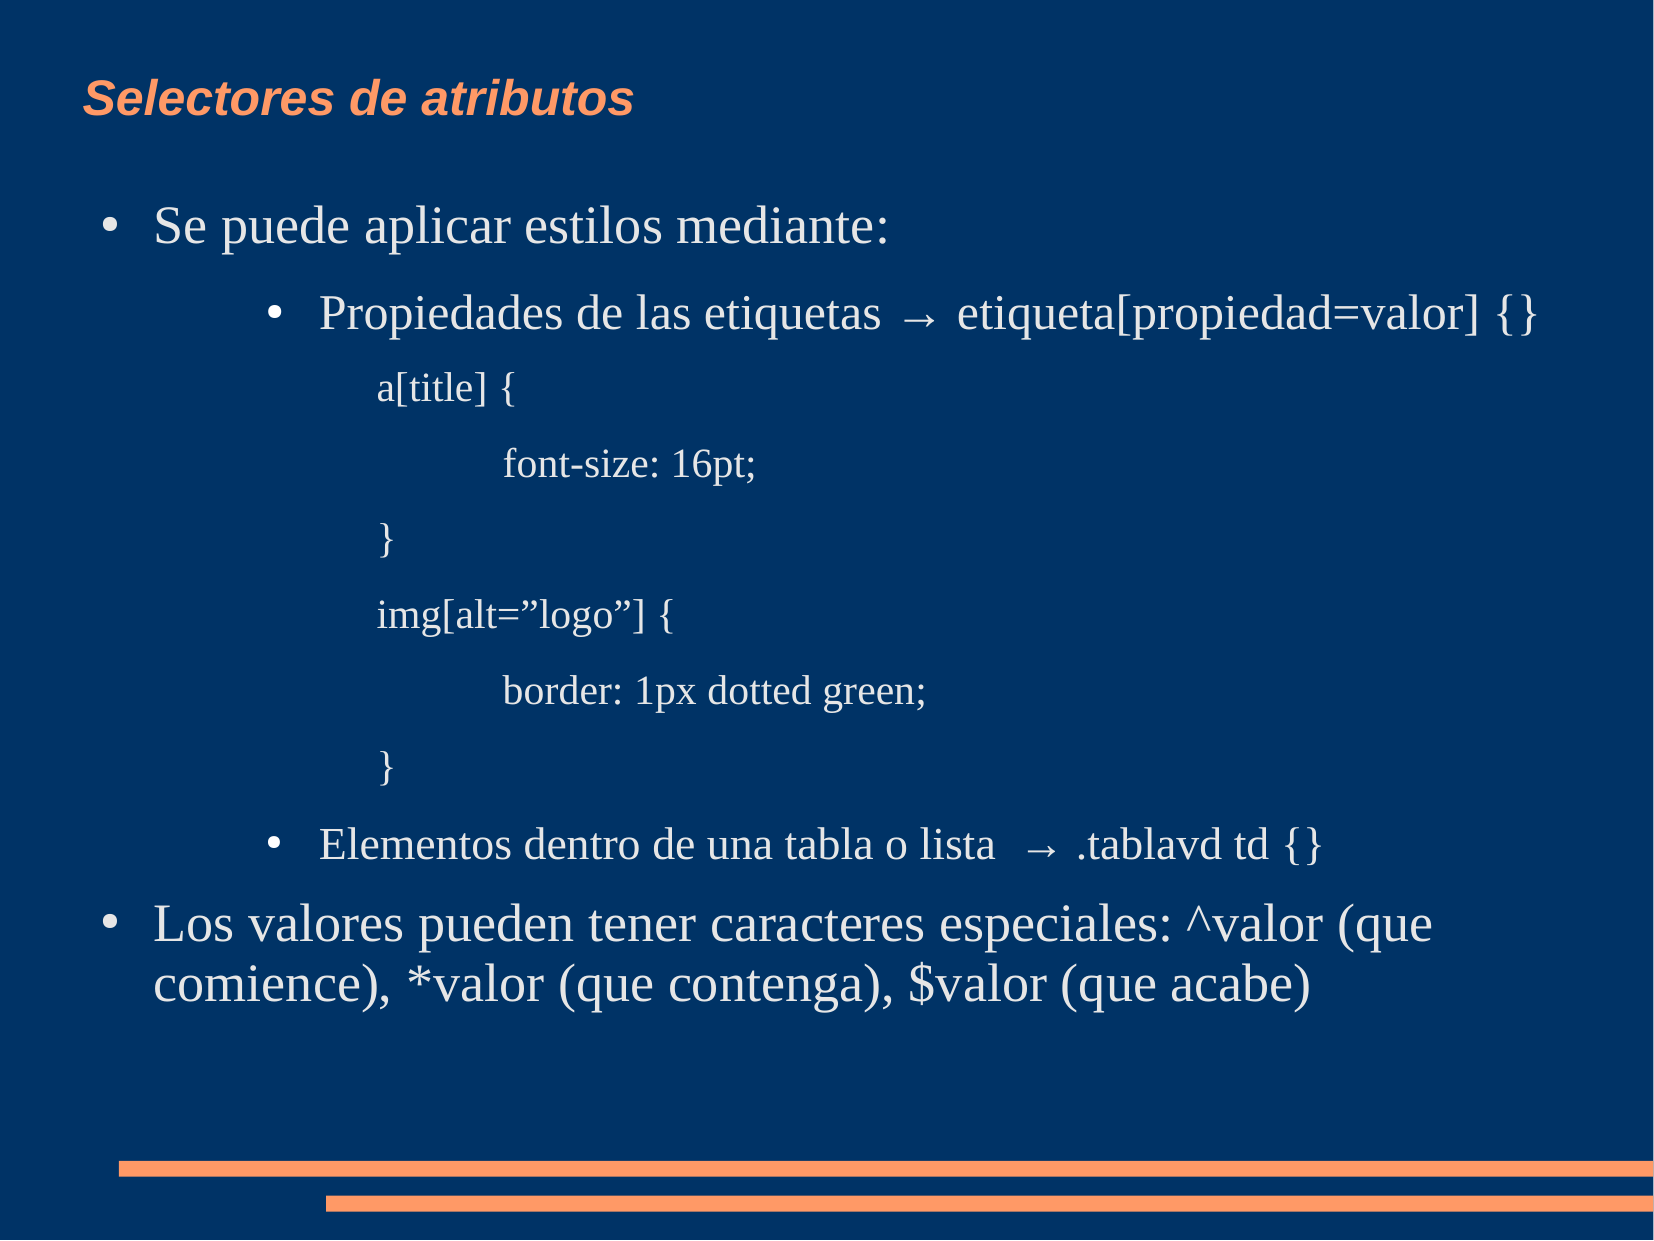

# Selectores de atributos
Se puede aplicar estilos mediante:
Propiedades de las etiquetas → etiqueta[propiedad=valor] {}
 a[title] {
 font-size: 16pt;
 }
 img[alt=”logo”] {
 border: 1px dotted green;
 }
Elementos dentro de una tabla o lista → .tablavd td {}
Los valores pueden tener caracteres especiales: ^valor (que comience), *valor (que contenga), $valor (que acabe)